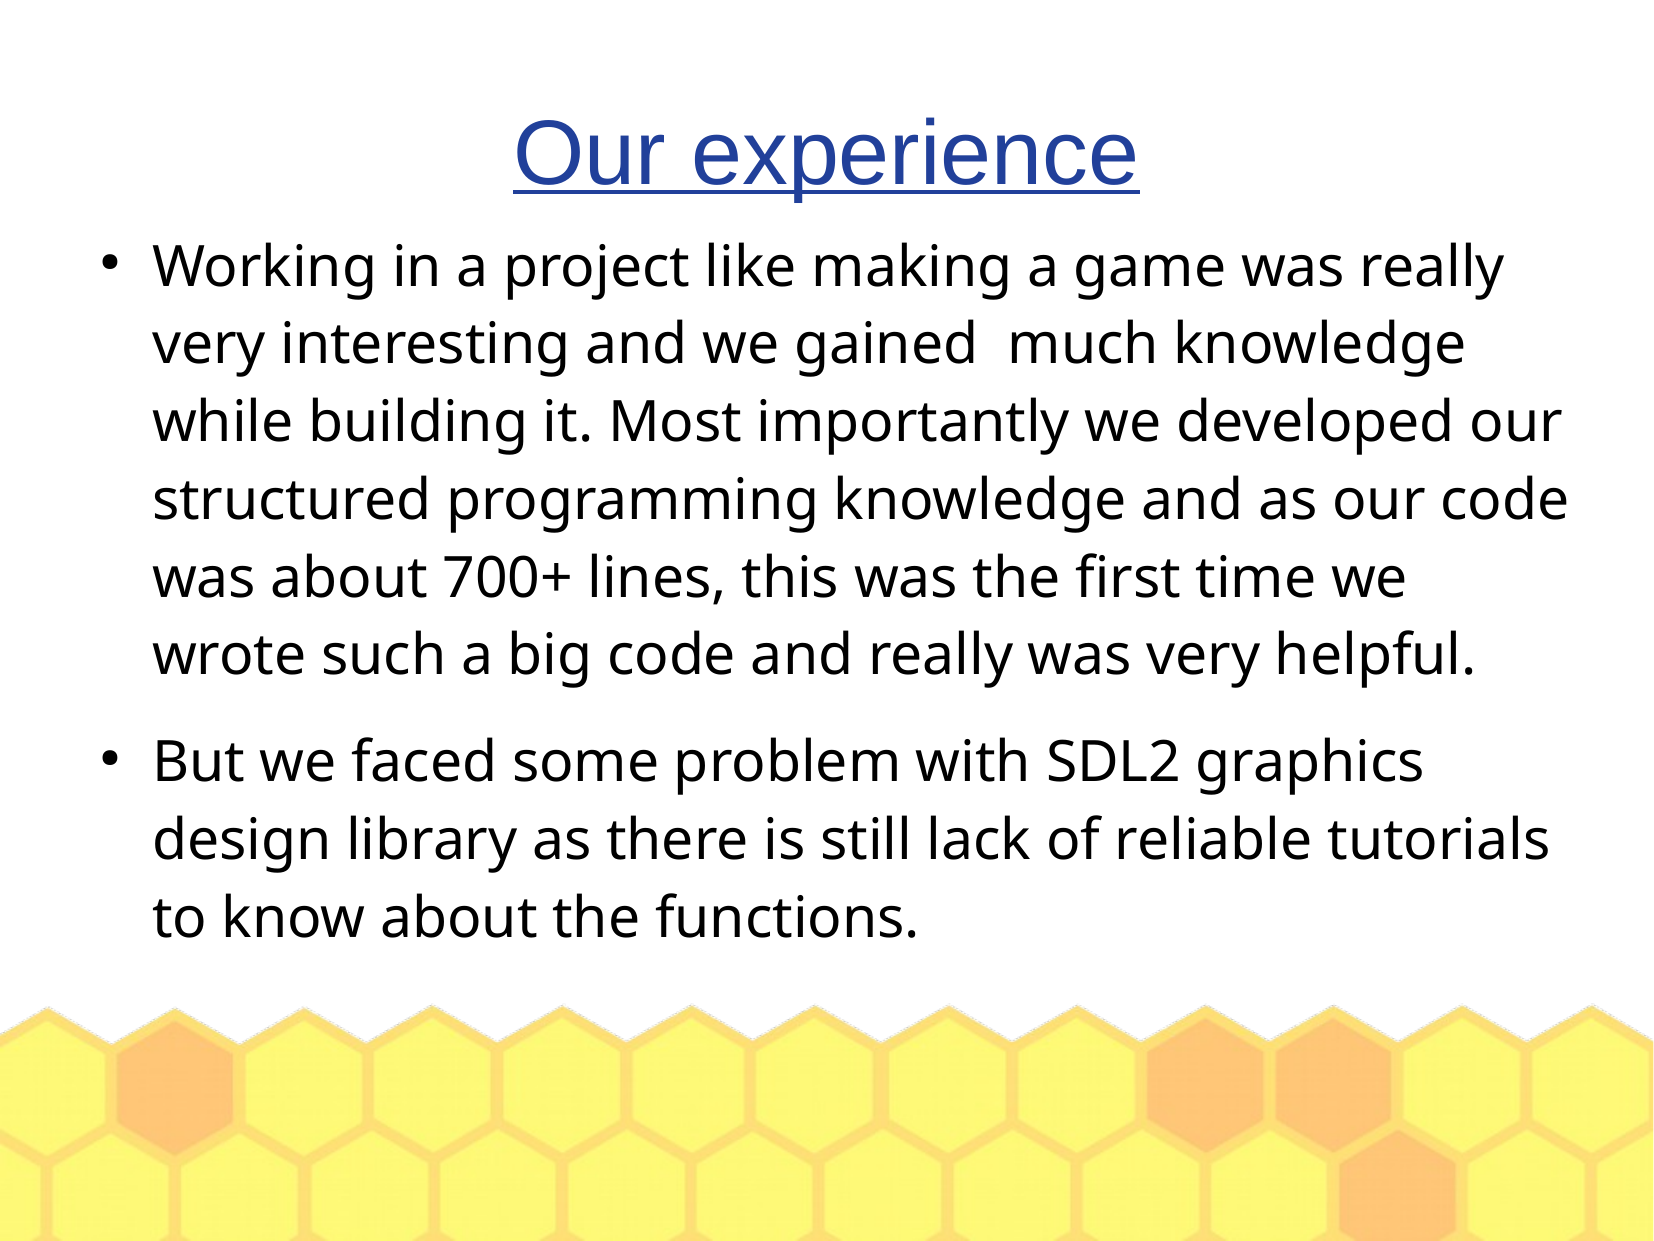

# Our experience
Working in a project like making a game was really very interesting and we gained much knowledge while building it. Most importantly we developed our structured programming knowledge and as our code was about 700+ lines, this was the first time we wrote such a big code and really was very helpful.
But we faced some problem with SDL2 graphics design library as there is still lack of reliable tutorials to know about the functions.